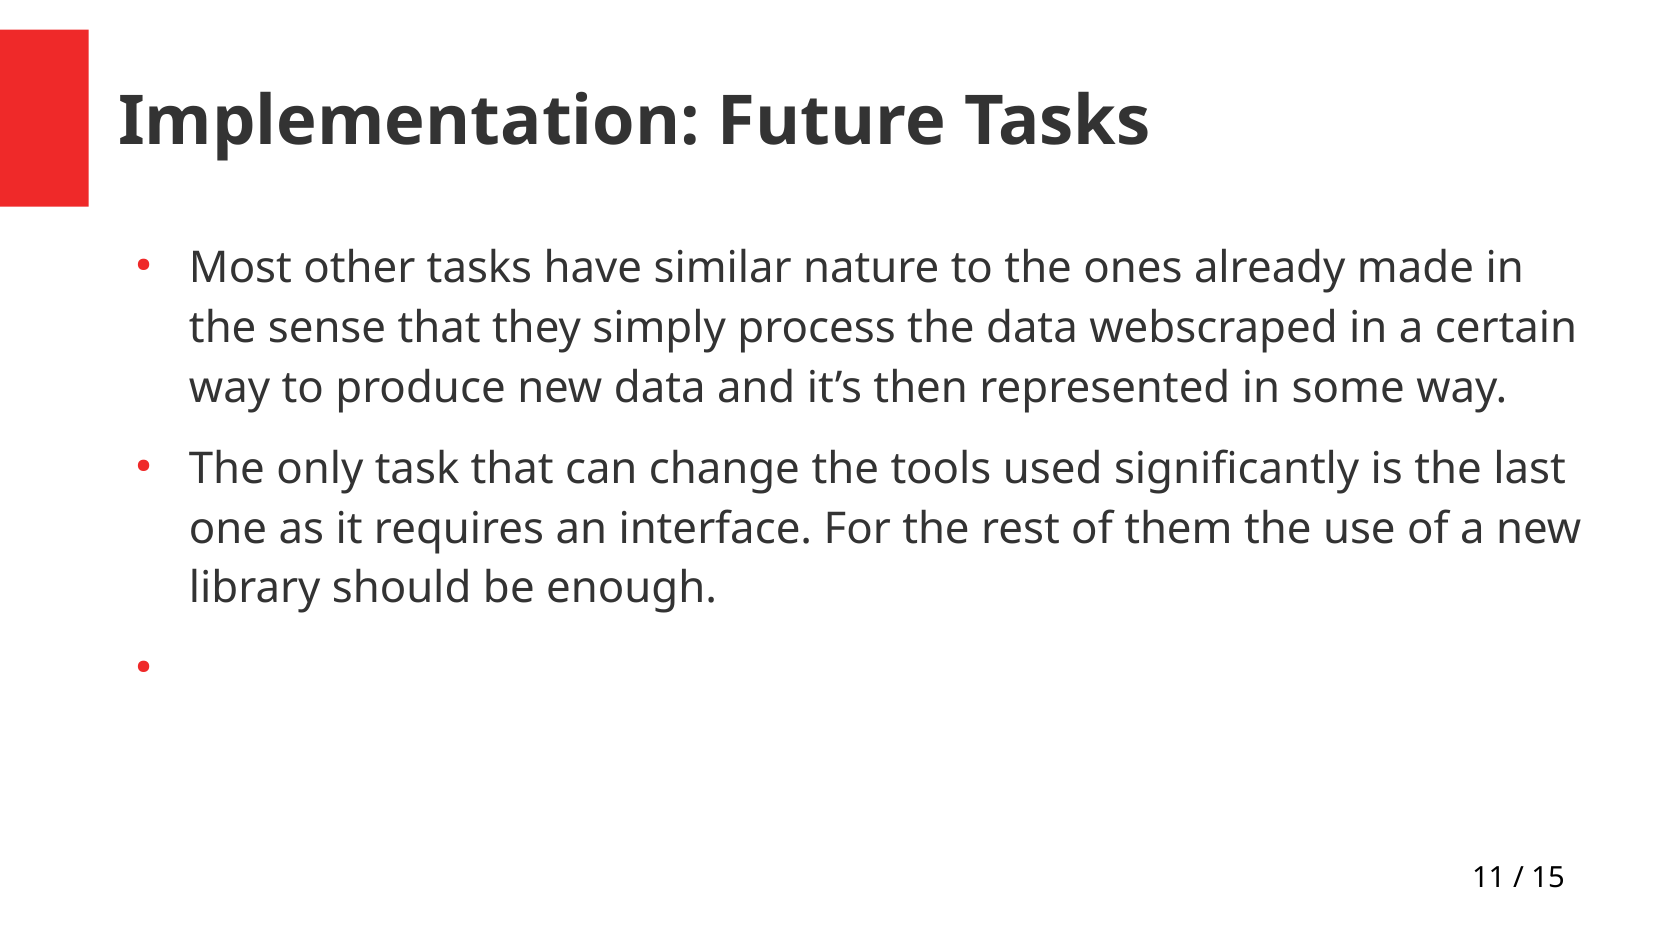

# Implementation: Future Tasks
Most other tasks have similar nature to the ones already made in the sense that they simply process the data webscraped in a certain way to produce new data and it’s then represented in some way.
The only task that can change the tools used significantly is the last one as it requires an interface. For the rest of them the use of a new library should be enough.
11